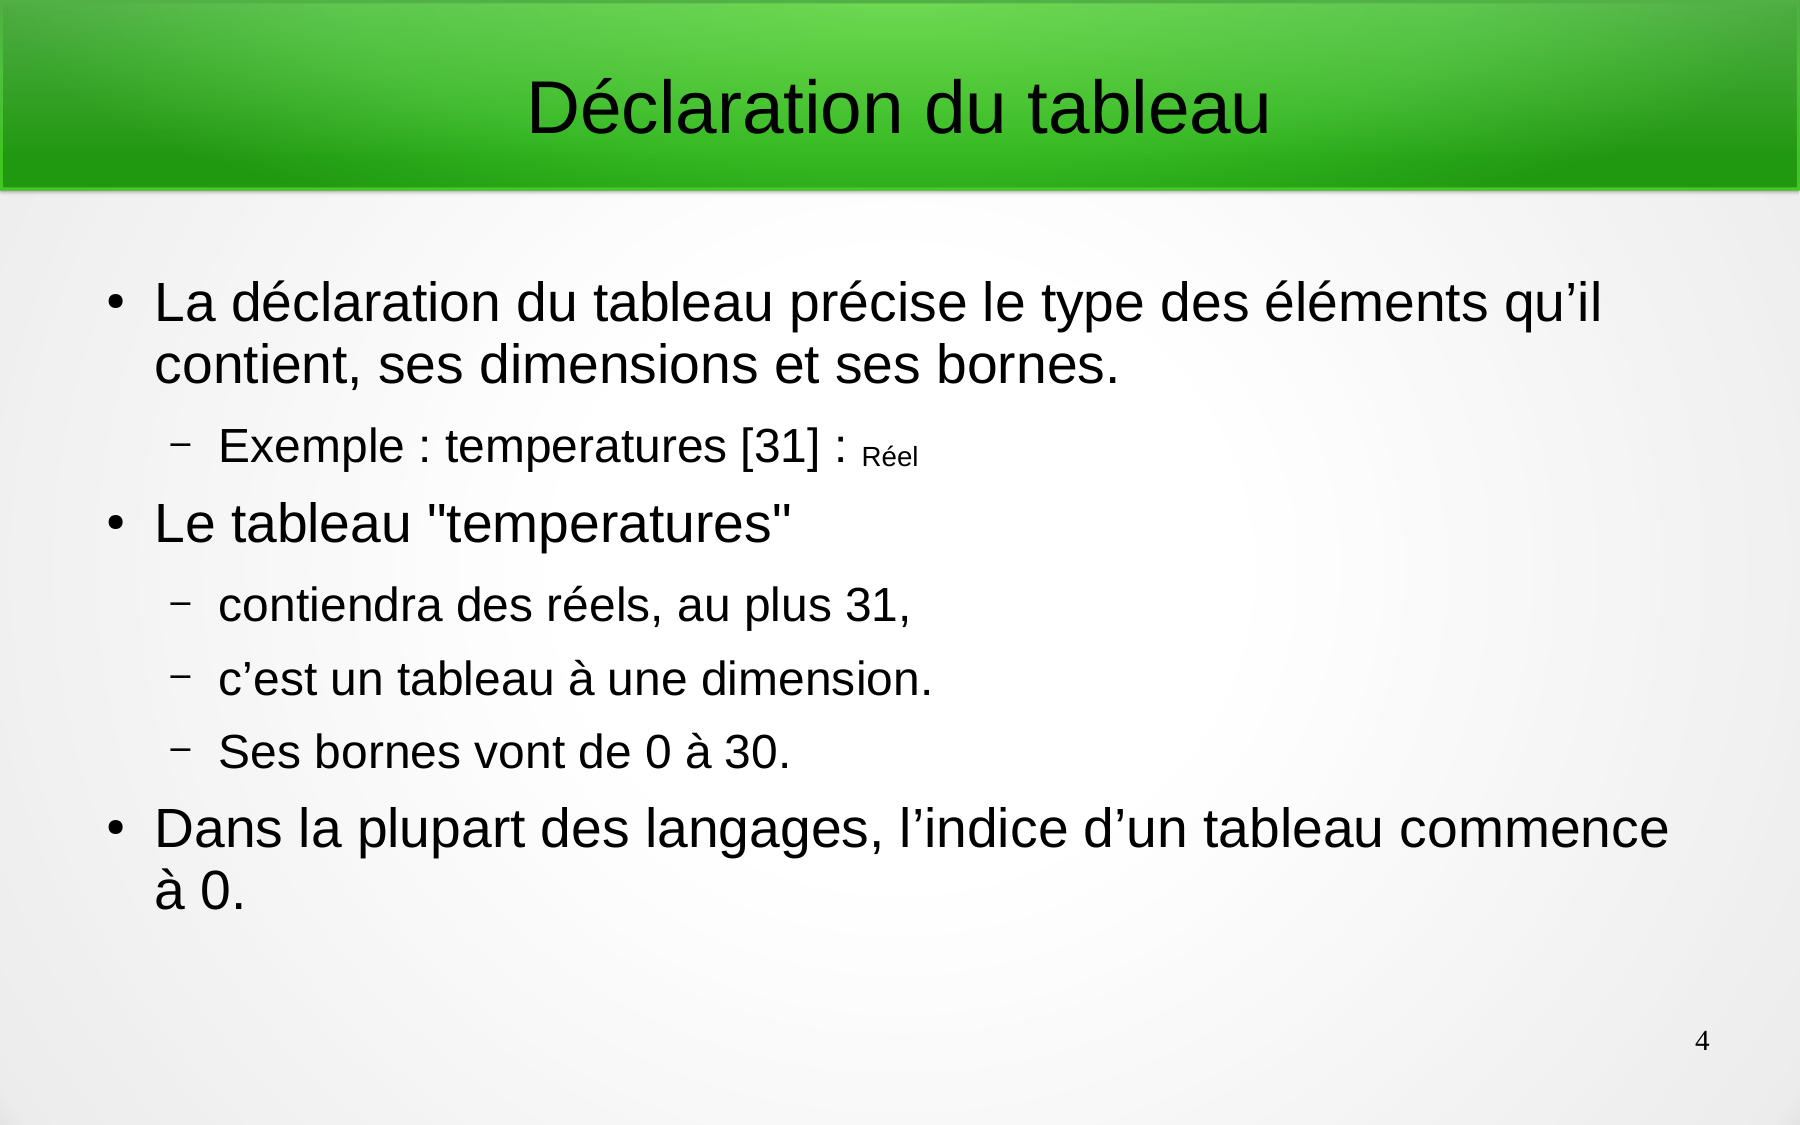

# Déclaration du tableau
La déclaration du tableau précise le type des éléments qu’il contient, ses dimensions et ses bornes.
Exemple : temperatures [31] : Réel
Le tableau "temperatures"
contiendra des réels, au plus 31,
c’est un tableau à une dimension.
Ses bornes vont de 0 à 30.
Dans la plupart des langages, l’indice d’un tableau commence à 0.
4